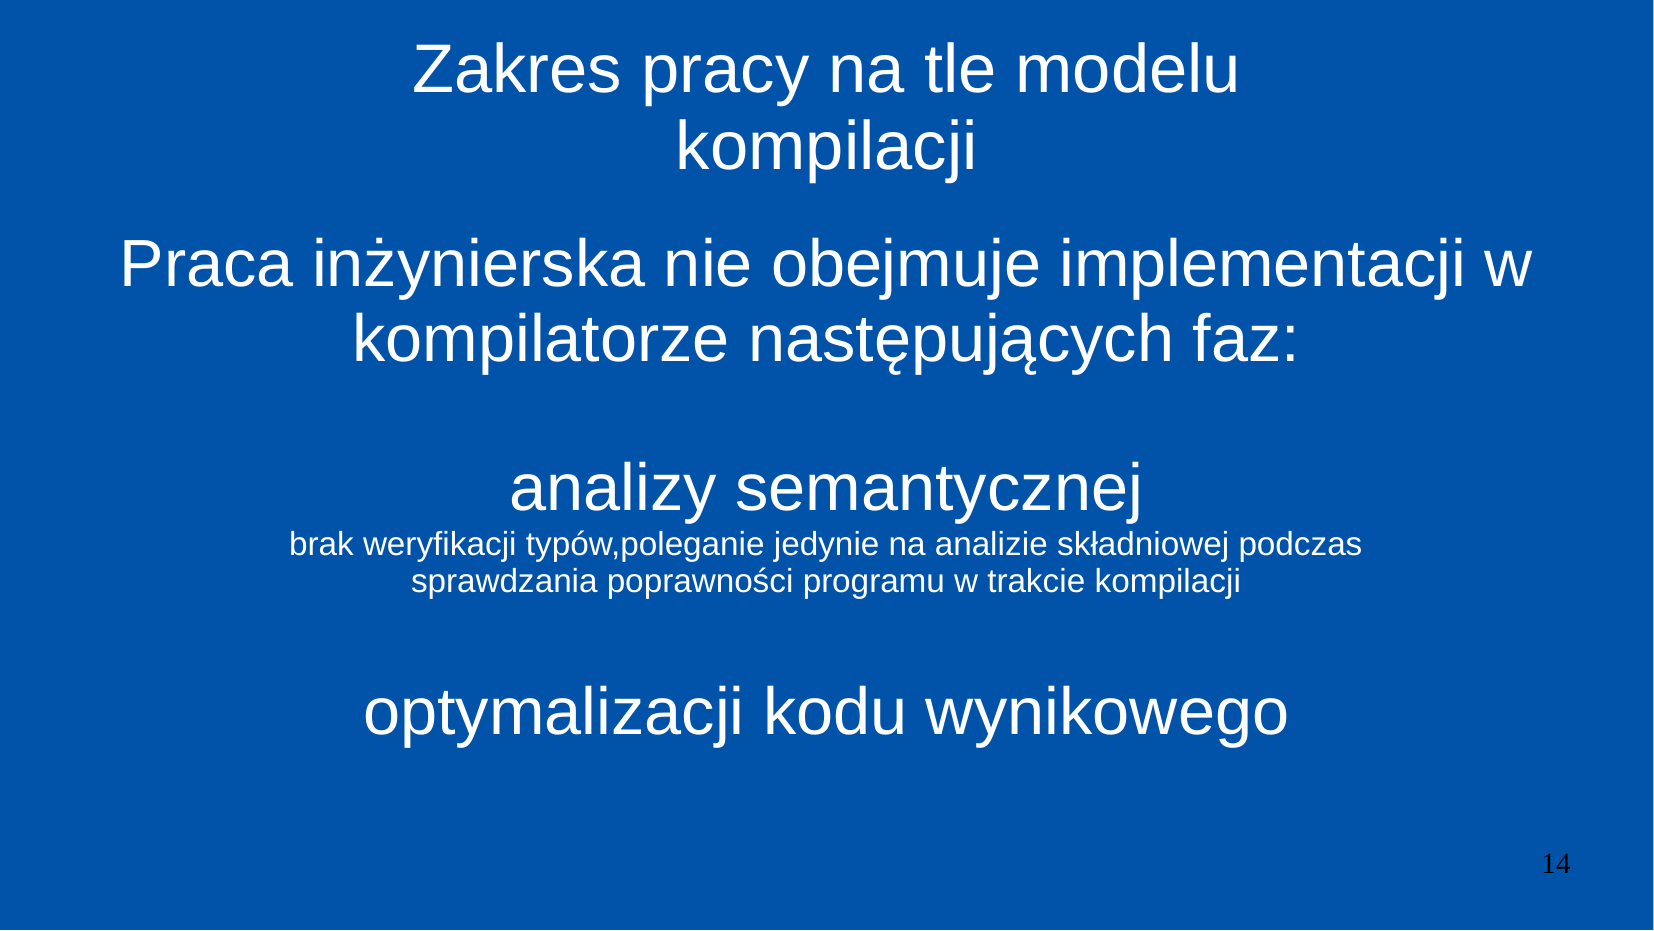

# Zakres pracy na tle modelu kompilacji
Praca inżynierska nie obejmuje implementacji w kompilatorze następujących faz:
analizy semantycznej
brak weryfikacji typów,poleganie jedynie na analizie składniowej podczas
sprawdzania poprawności programu w trakcie kompilacji
optymalizacji kodu wynikowego
14